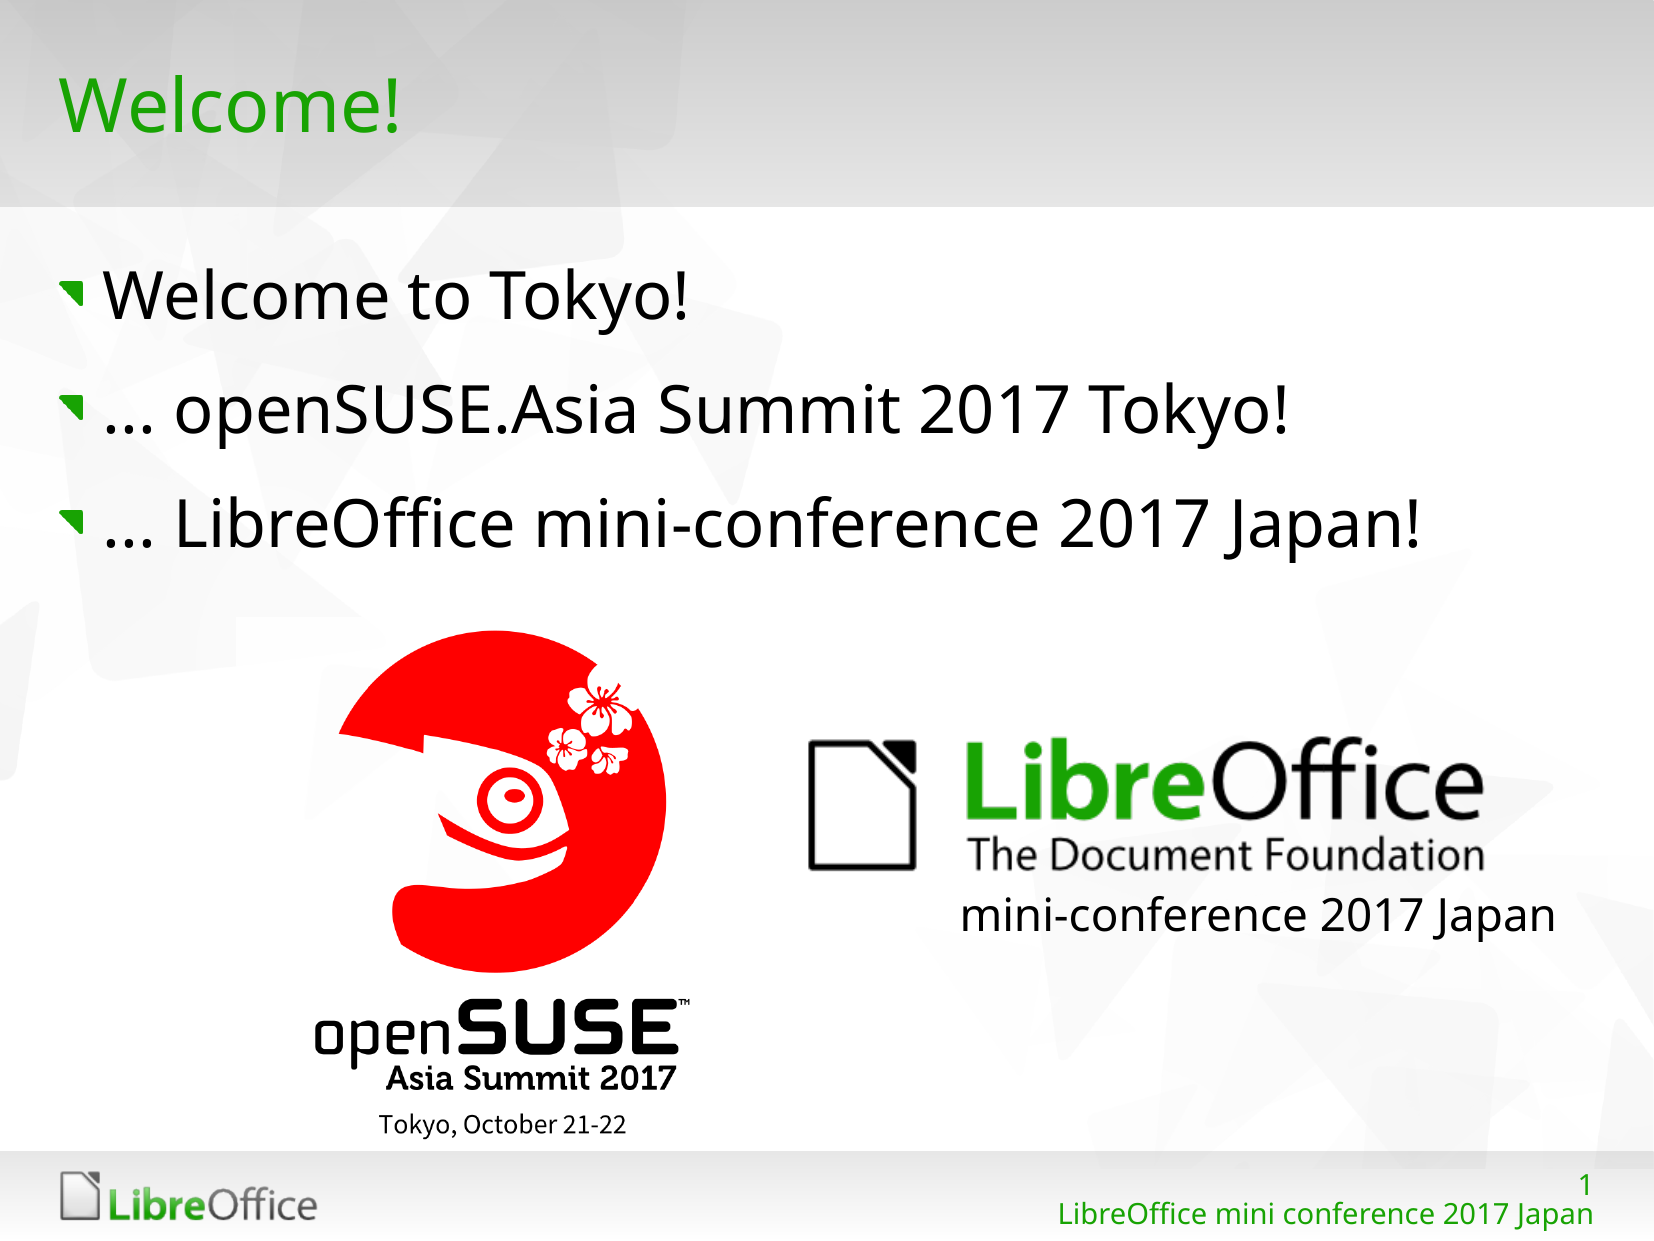

# Welcome!
Welcome to Tokyo!
... openSUSE.Asia Summit 2017 Tokyo!
... LibreOffice mini-conference 2017 Japan!
mini-conference 2017 Japan
1
 LibreOffice mini conference 2017 Japan